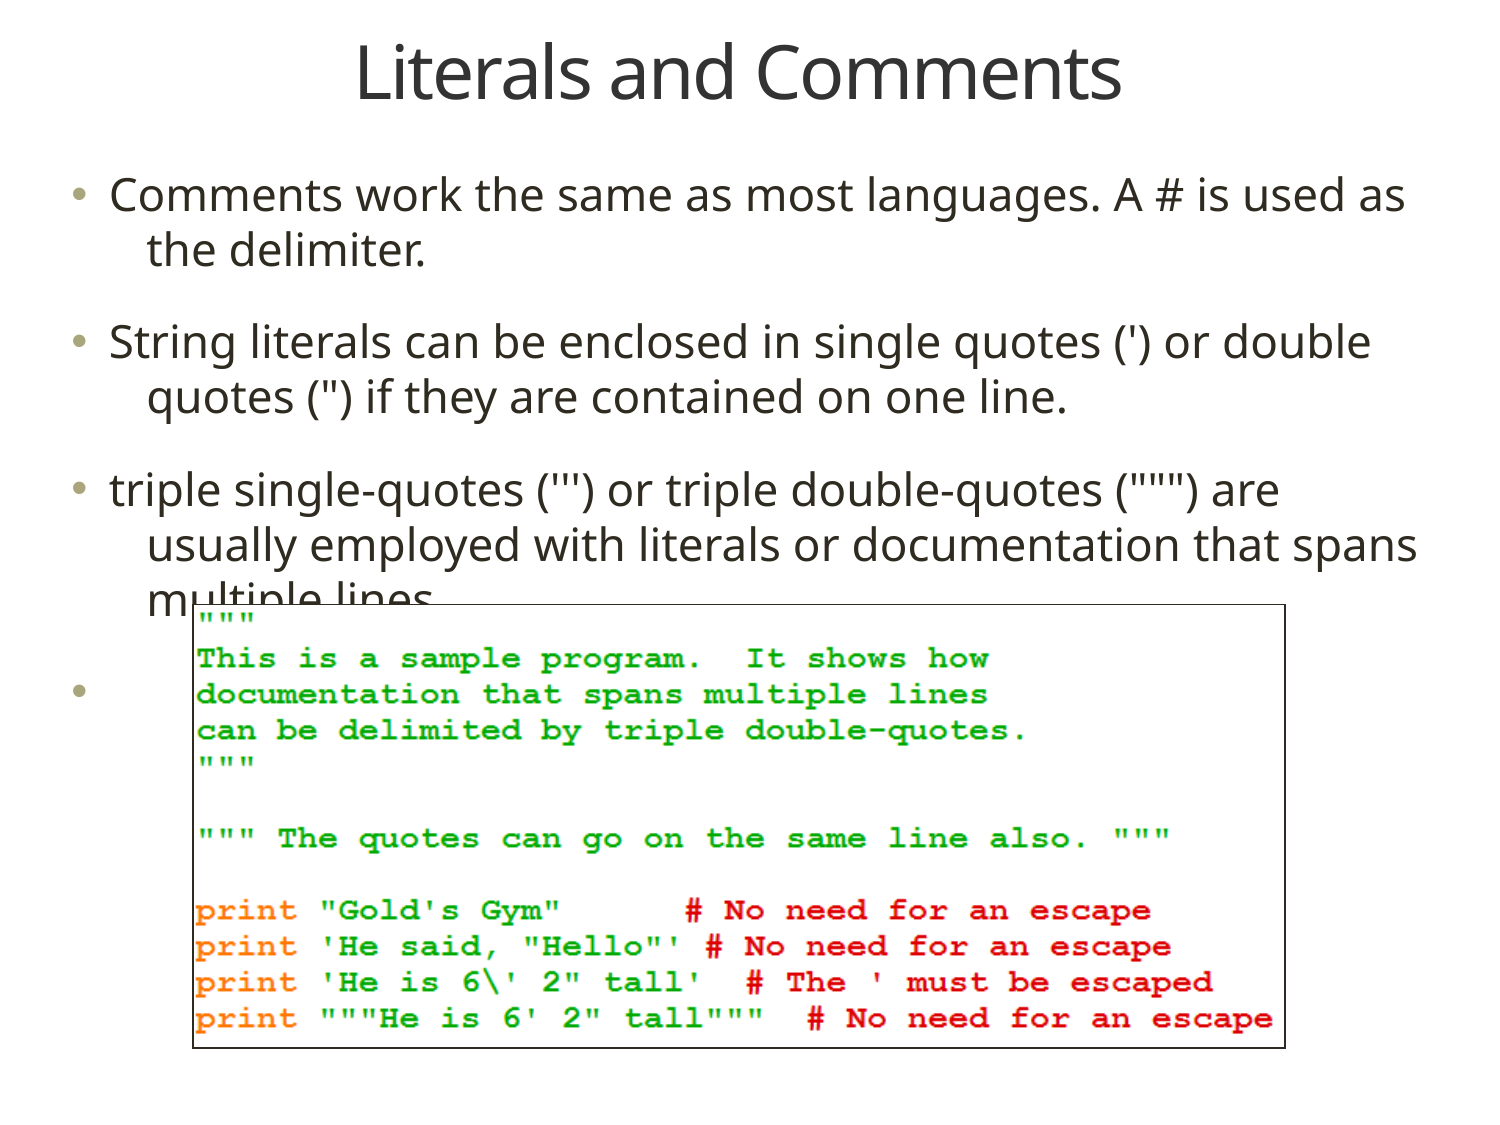

# Literals and Comments
Comments work the same as most languages. A # is used as the delimiter.
String literals can be enclosed in single quotes (') or double quotes (") if they are contained on one line.
triple single-quotes (''') or triple double-quotes (""") are usually employed with literals or documentation that spans multiple lines.